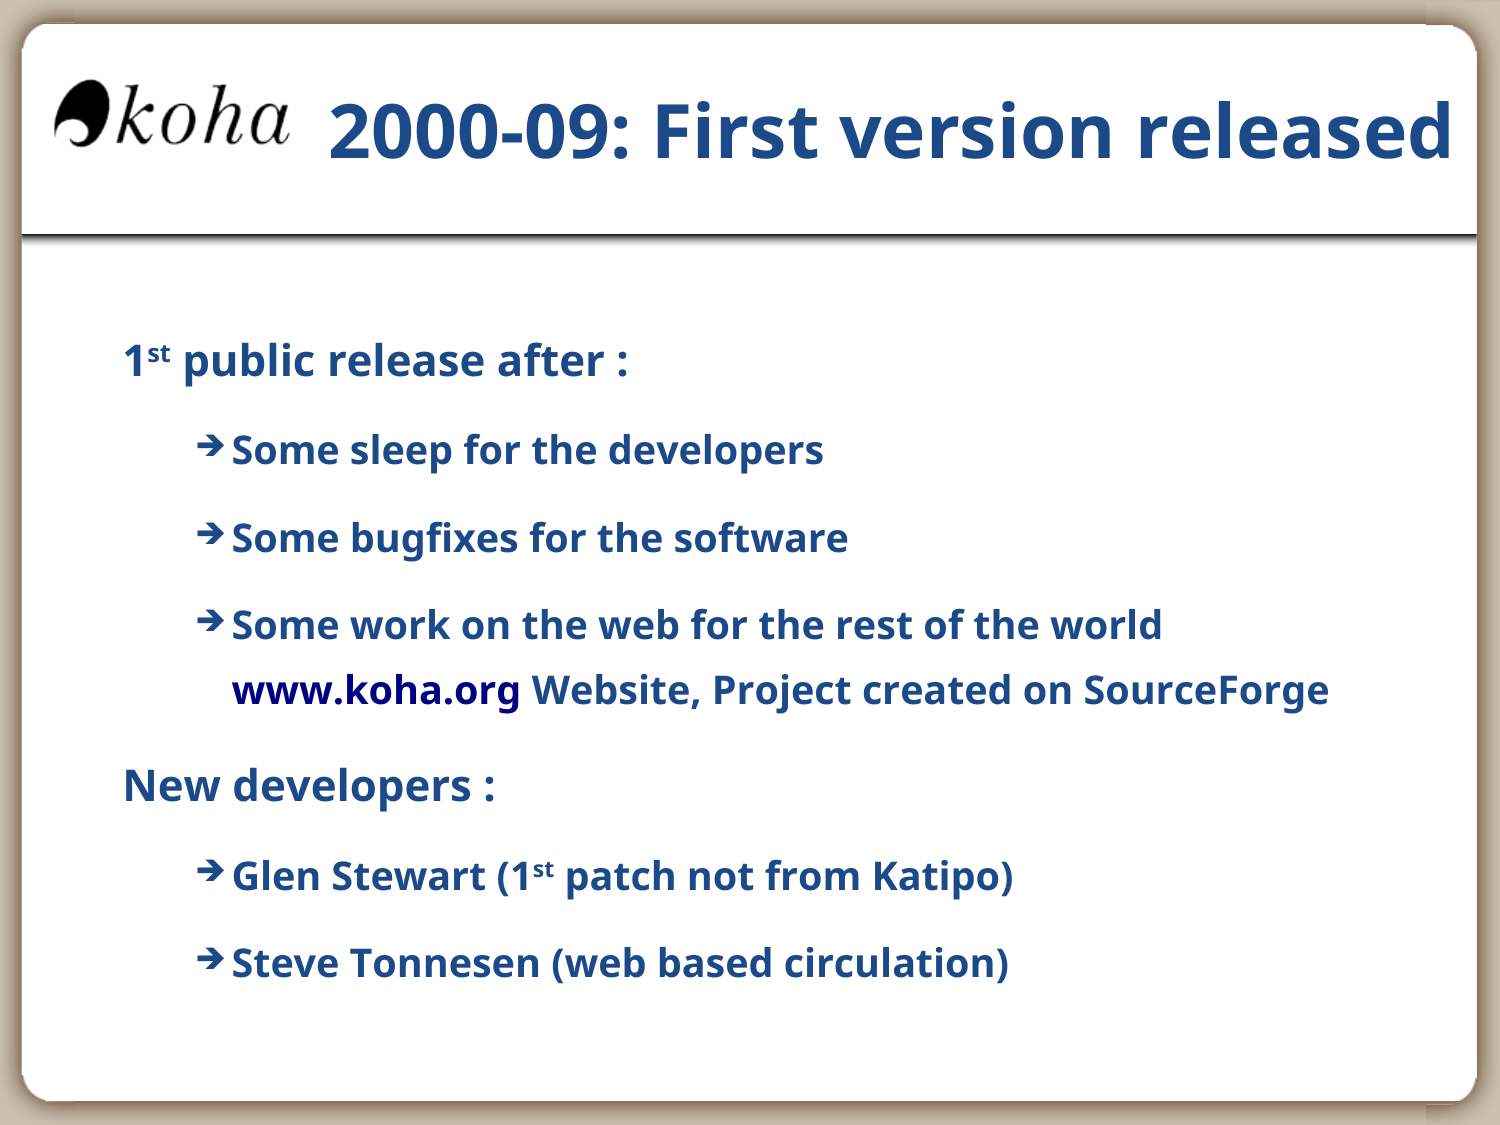

# 2000-09: First version released
1st public release after :
Some sleep for the developers
Some bugfixes for the software
Some work on the web for the rest of the worldwww.koha.org Website, Project created on SourceForge
New developers :
Glen Stewart (1st patch not from Katipo)
Steve Tonnesen (web based circulation)